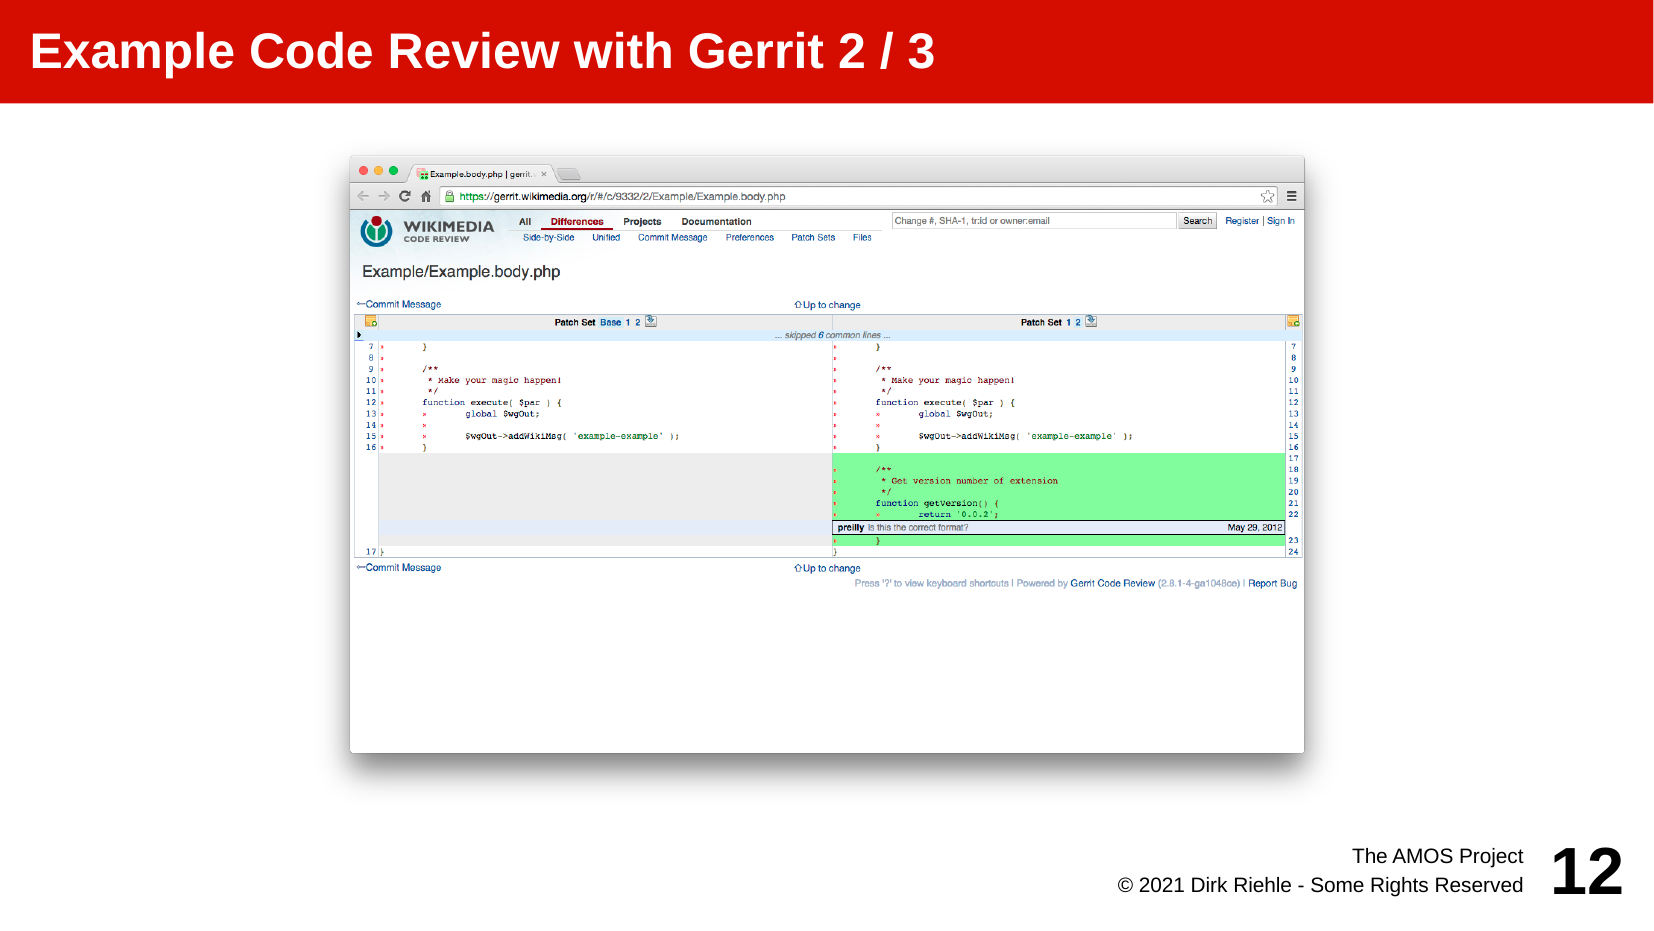

# Example Code Review with Gerrit 2 / 3
The AMOS Project
12
© 2021 Dirk Riehle - Some Rights Reserved